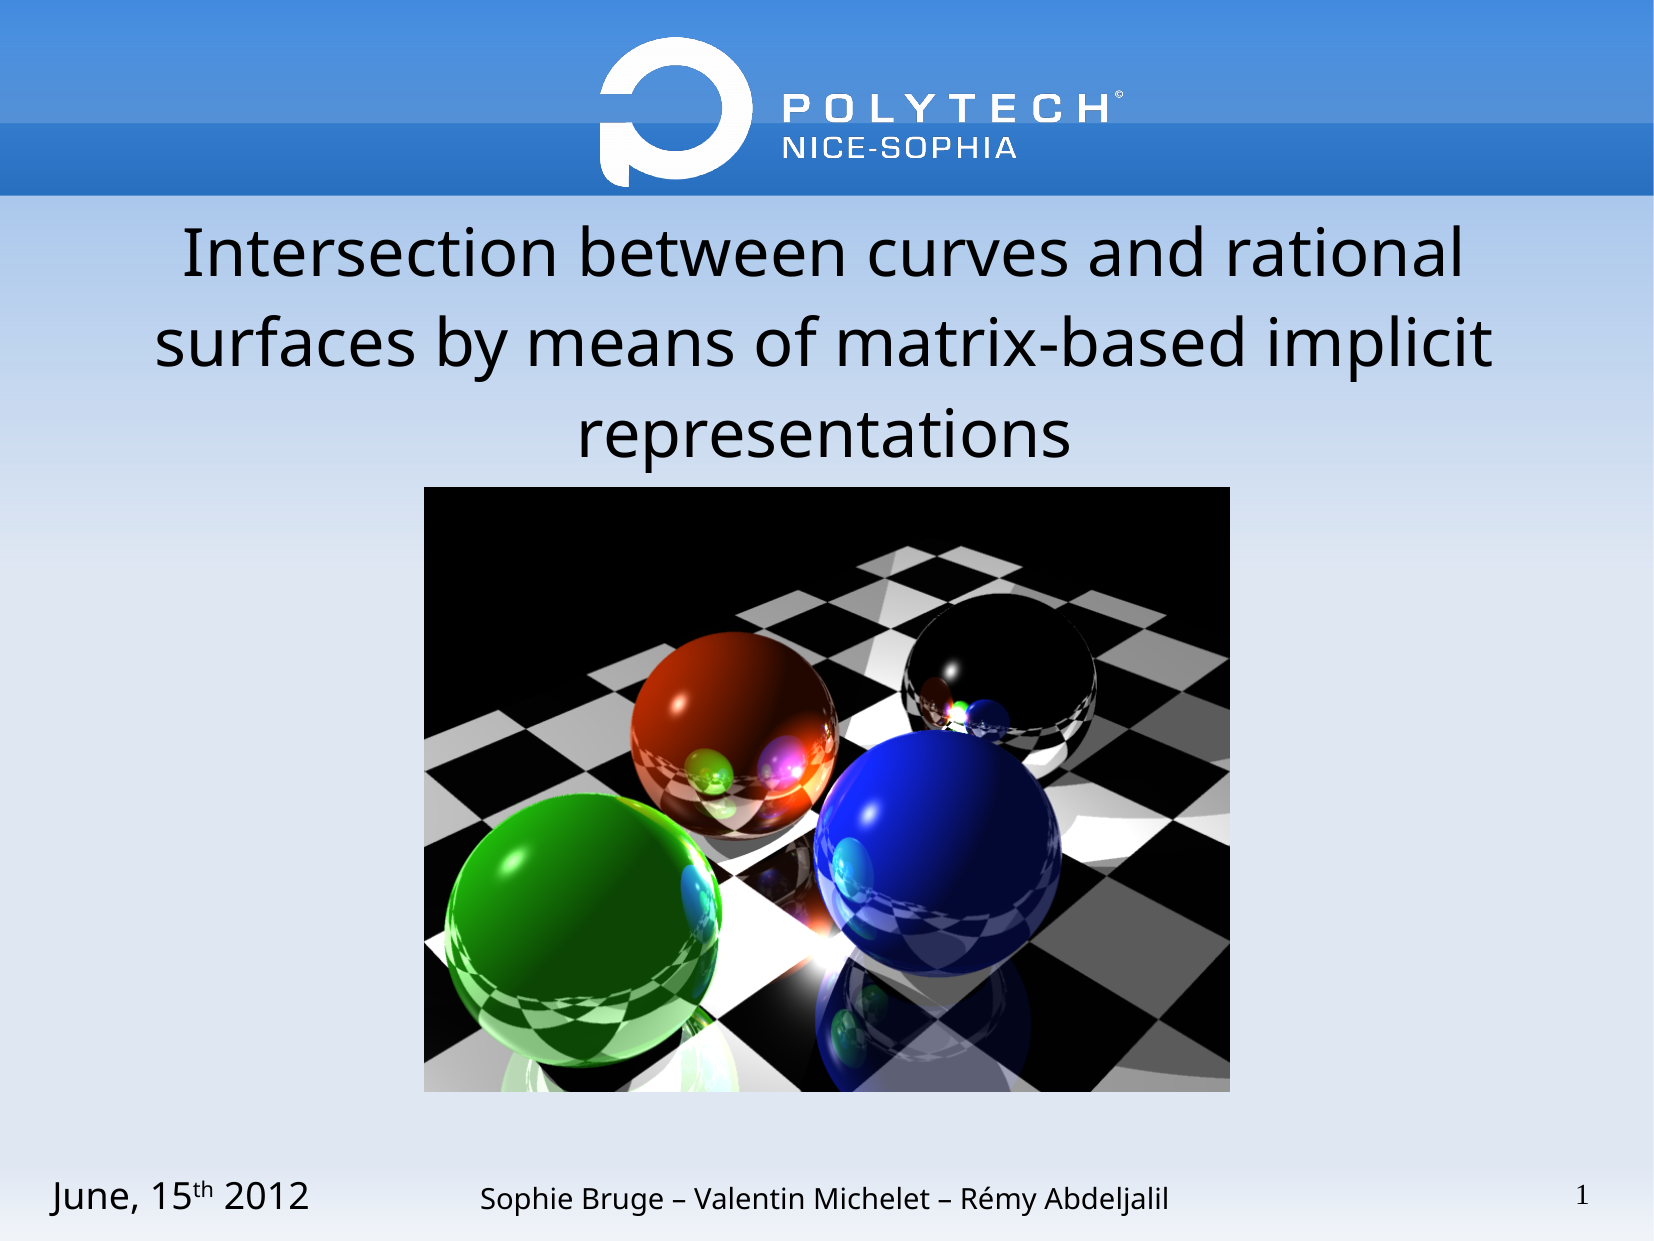

# Intersection between curves and rational surfaces by means of matrix-based implicit representations
Sophie Bruge – Valentin Michelet – Rémy Abdeljalil
June, 15th 2012